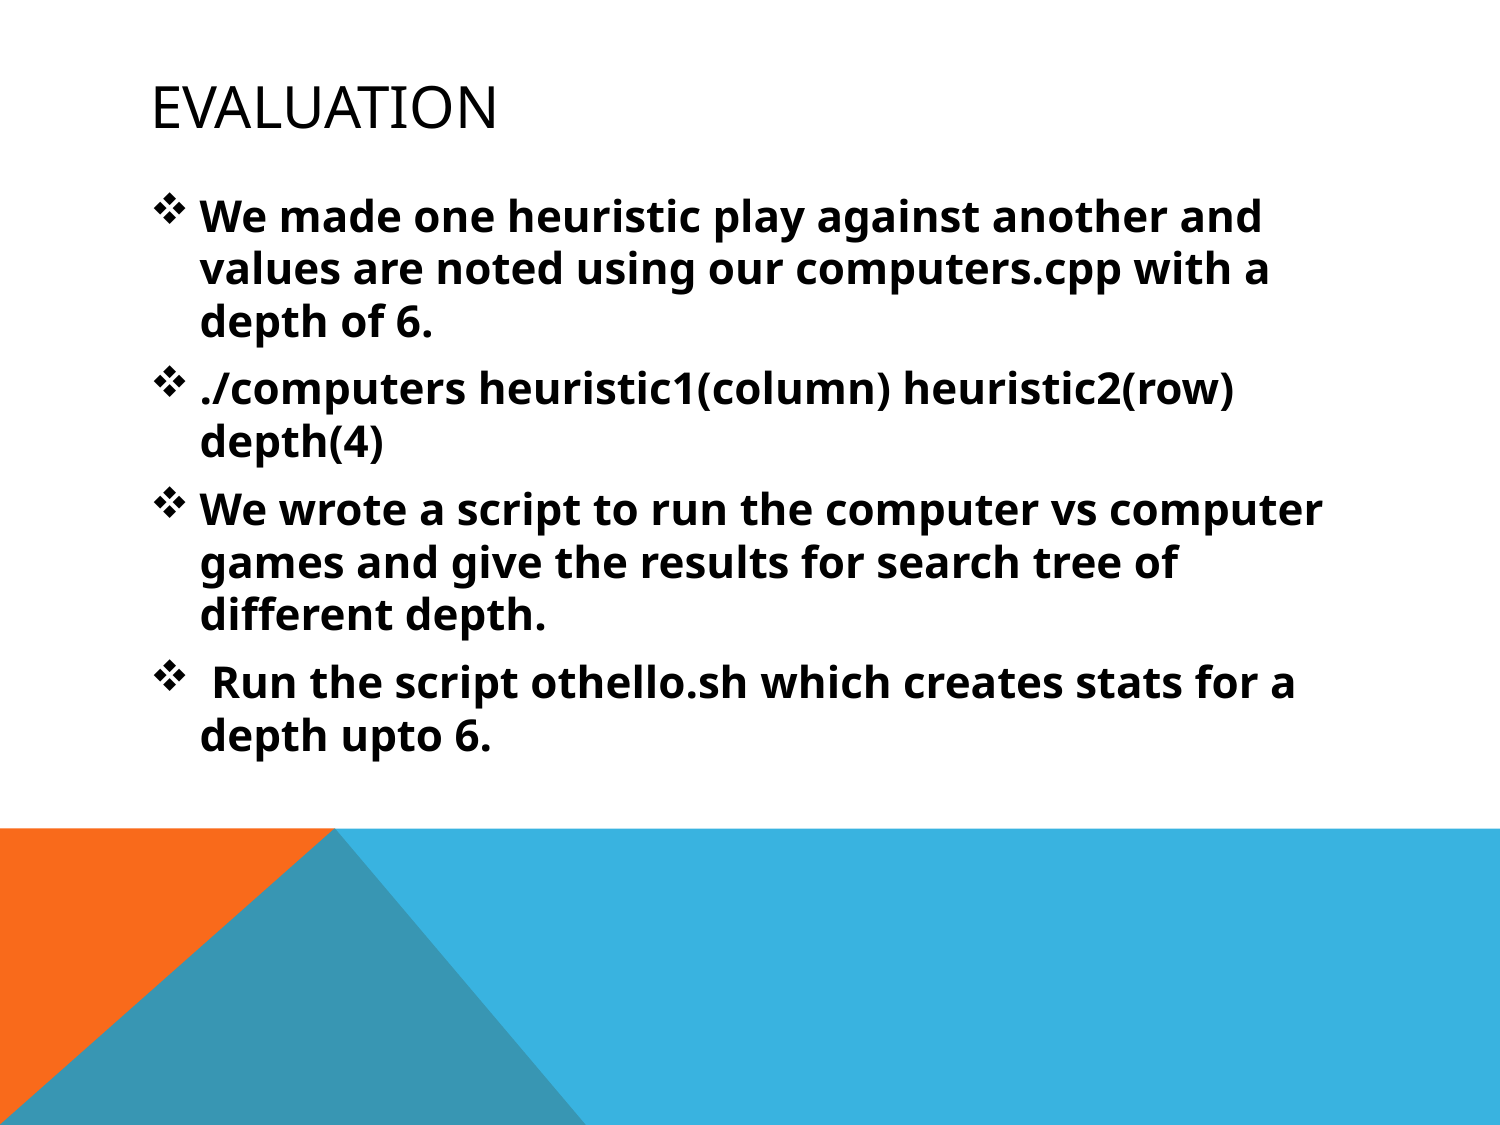

# EVALUATion
We made one heuristic play against another and values are noted using our computers.cpp with a depth of 6.
./computers heuristic1(column) heuristic2(row) depth(4)
We wrote a script to run the computer vs computer games and give the results for search tree of different depth.
 Run the script othello.sh which creates stats for a depth upto 6.